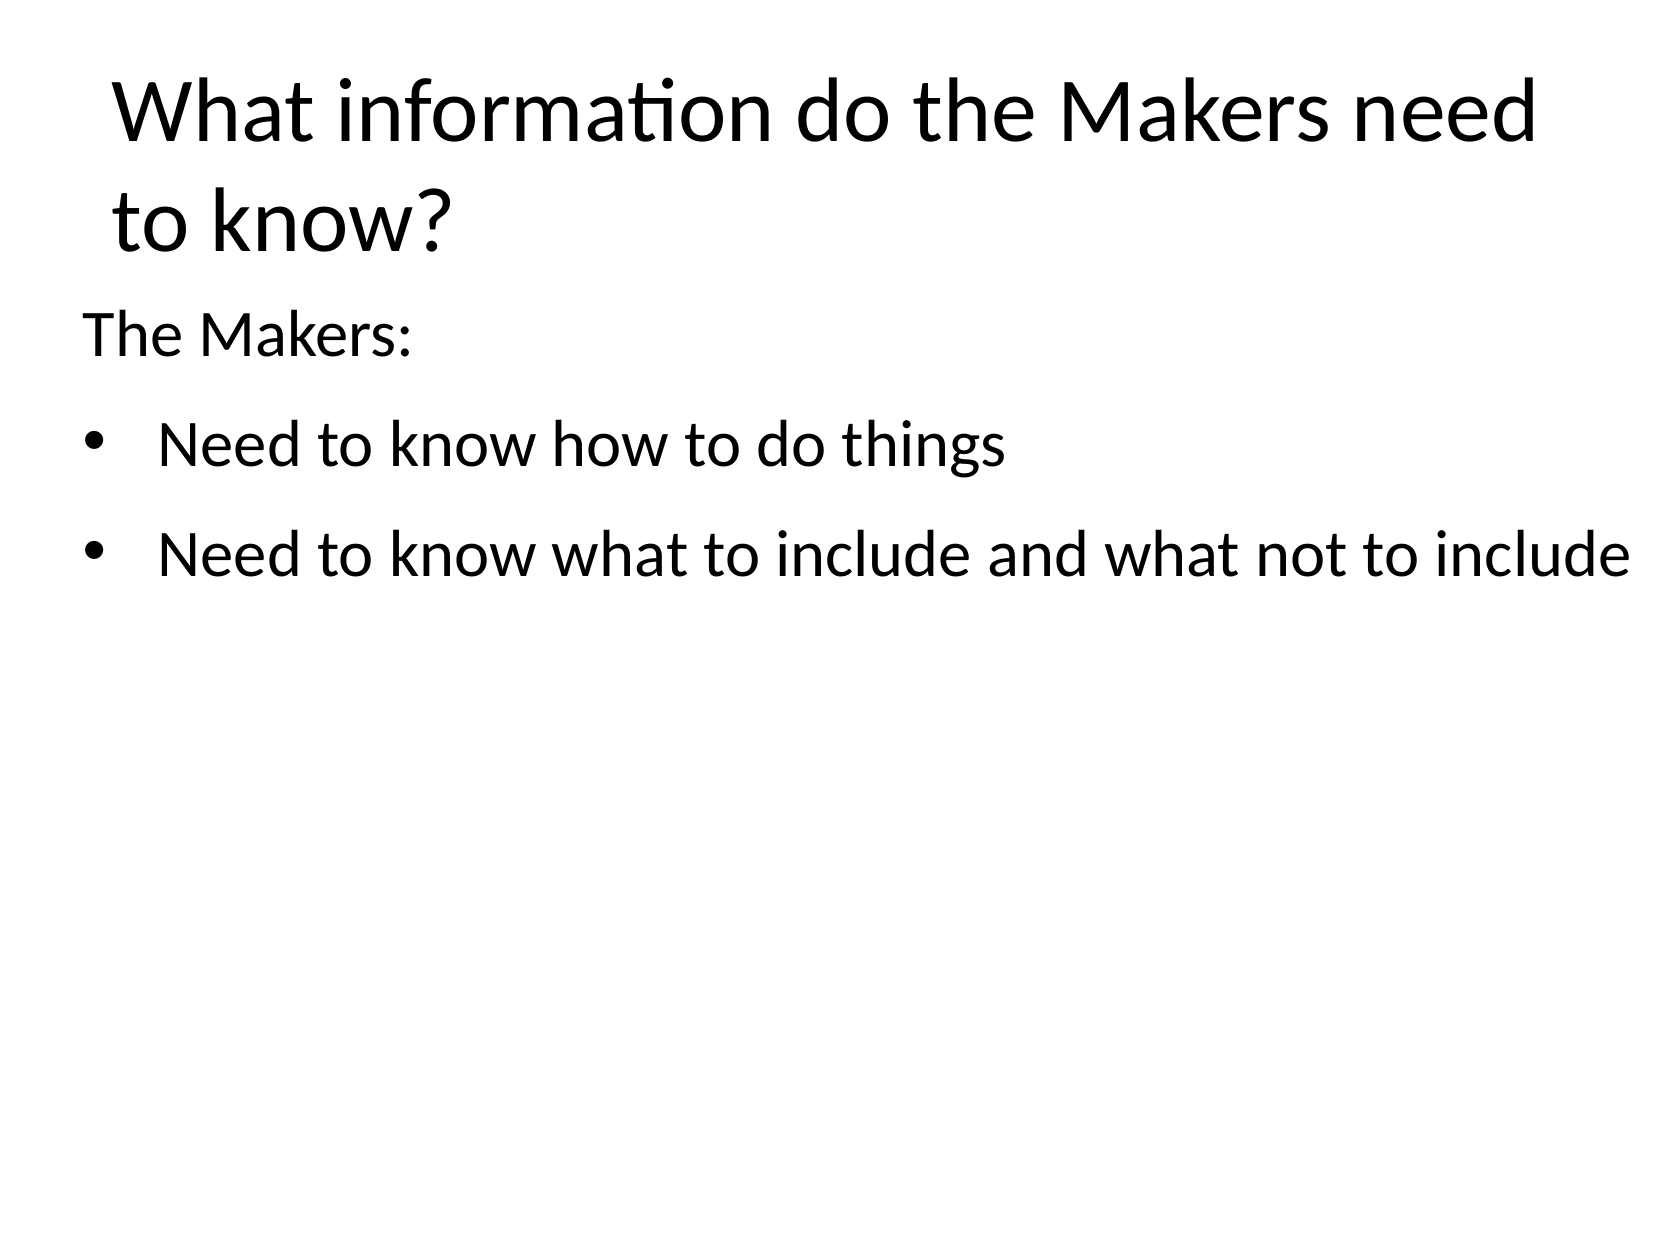

# What information do the Makers need to know?
The Makers:
Need to know how to do things
Need to know what to include and what not to include